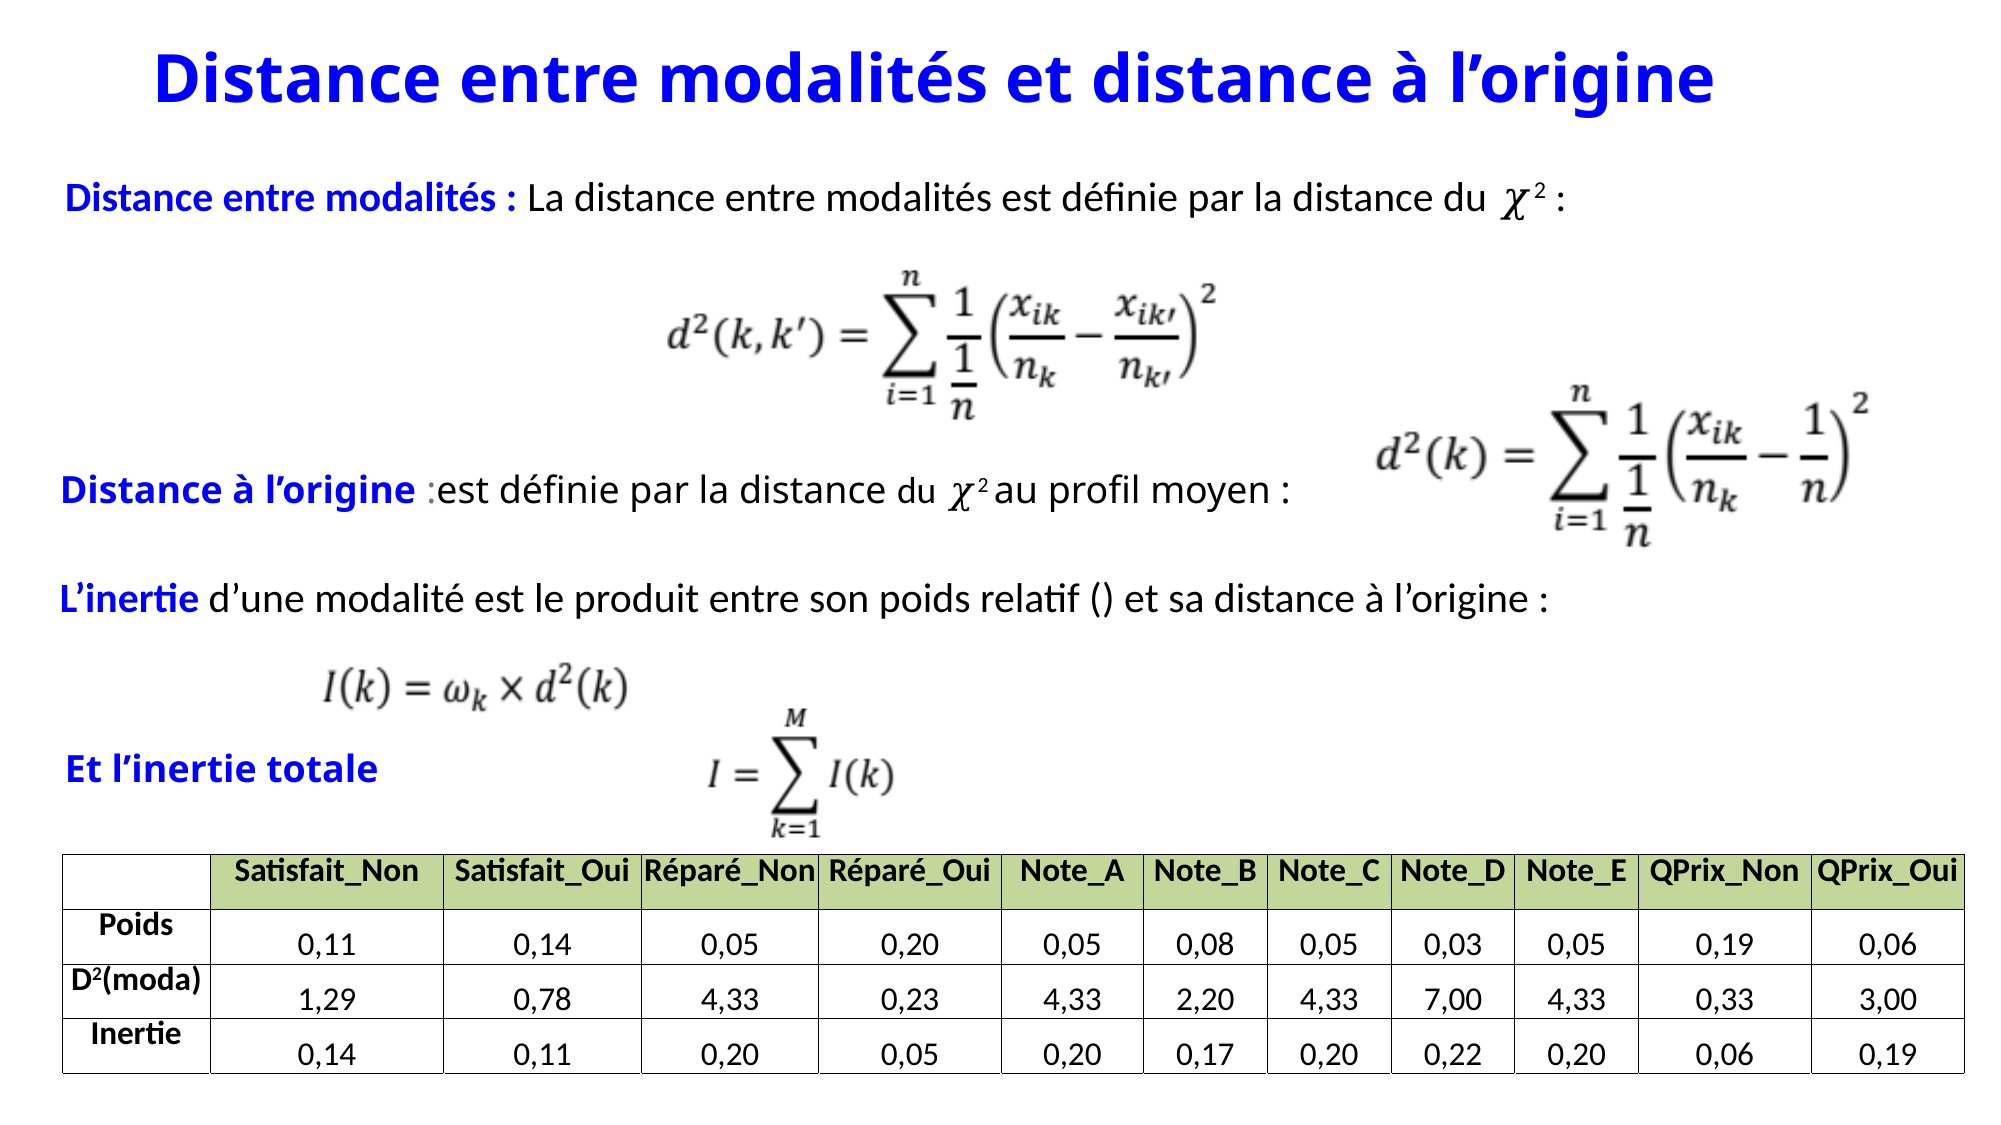

# Distance entre modalités et distance à l’origine
Distance entre modalités : La distance entre modalités est définie par la distance du 𝜒2 :
Distance à l’origine :est définie par la distance du 𝜒2 au profil moyen :
L’inertie d’une modalité est le produit entre son poids relatif () et sa distance à l’origine :
Et l’inertie totale
| | Satisfait\_Non | Satisfait\_Oui | Réparé\_Non | Réparé\_Oui | Note\_A | Note\_B | Note\_C | Note\_D | Note\_E | QPrix\_Non | QPrix\_Oui |
| --- | --- | --- | --- | --- | --- | --- | --- | --- | --- | --- | --- |
| Poids | 0,11 | 0,14 | 0,05 | 0,20 | 0,05 | 0,08 | 0,05 | 0,03 | 0,05 | 0,19 | 0,06 |
| D2(moda) | 1,29 | 0,78 | 4,33 | 0,23 | 4,33 | 2,20 | 4,33 | 7,00 | 4,33 | 0,33 | 3,00 |
| Inertie | 0,14 | 0,11 | 0,20 | 0,05 | 0,20 | 0,17 | 0,20 | 0,22 | 0,20 | 0,06 | 0,19 |
| | | | | | | | | | | | |
| | Inertie totale | 1,75 | | | | | | | | | |